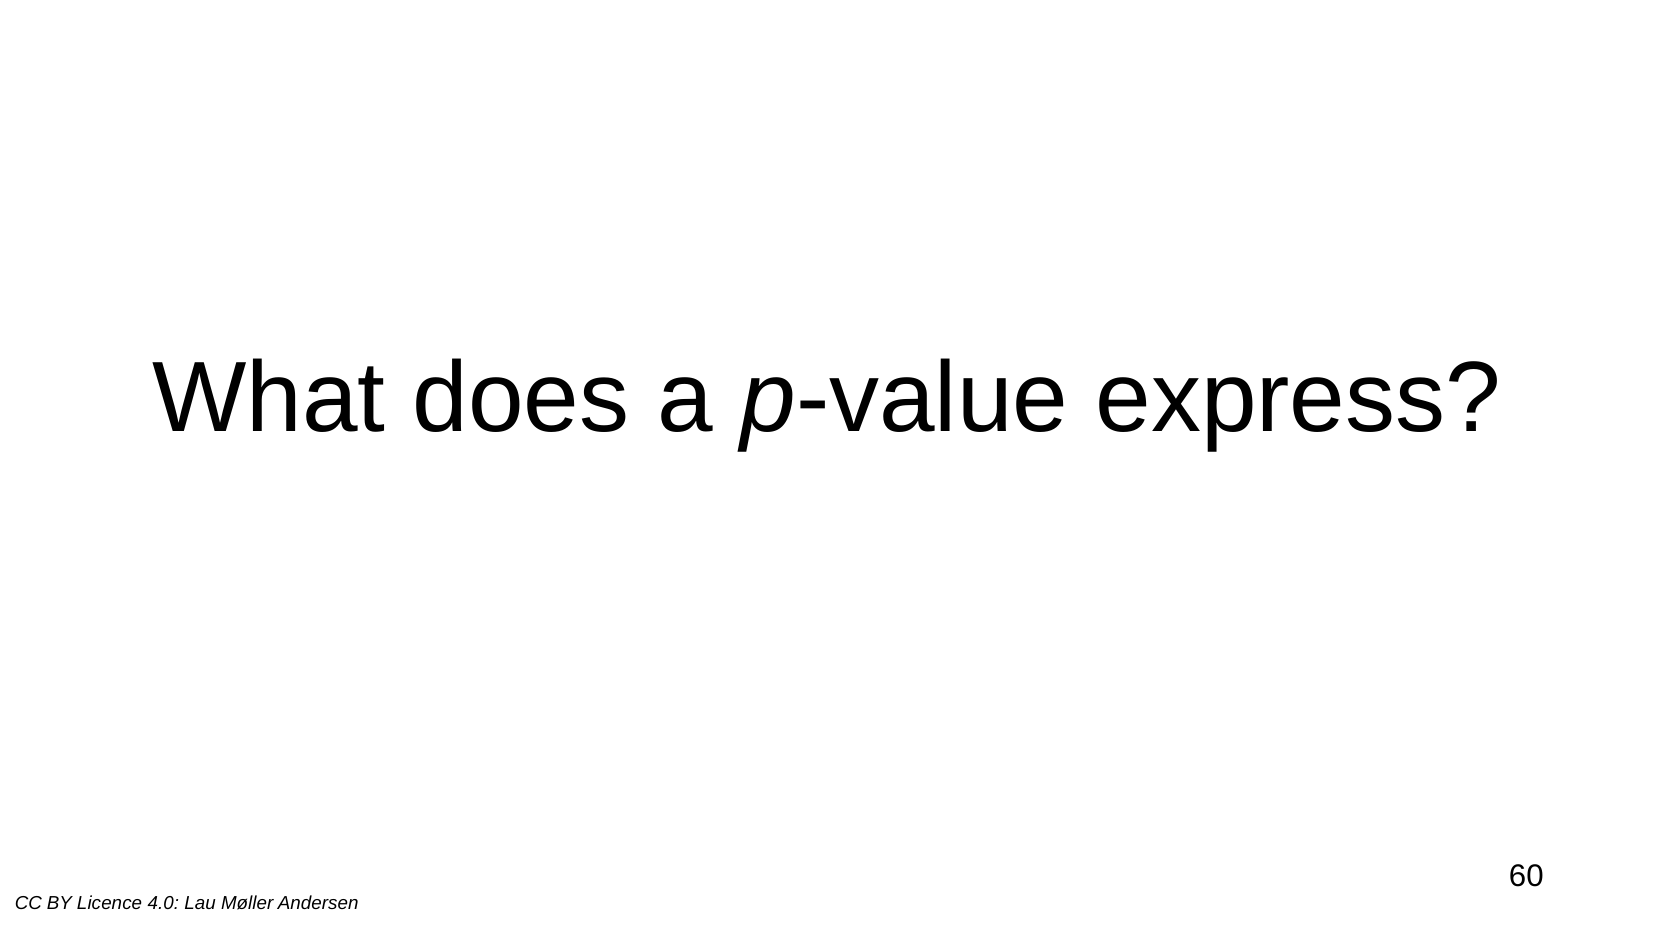

# What does a p-value express?
CC BY Licence 4.0: Lau Møller Andersen